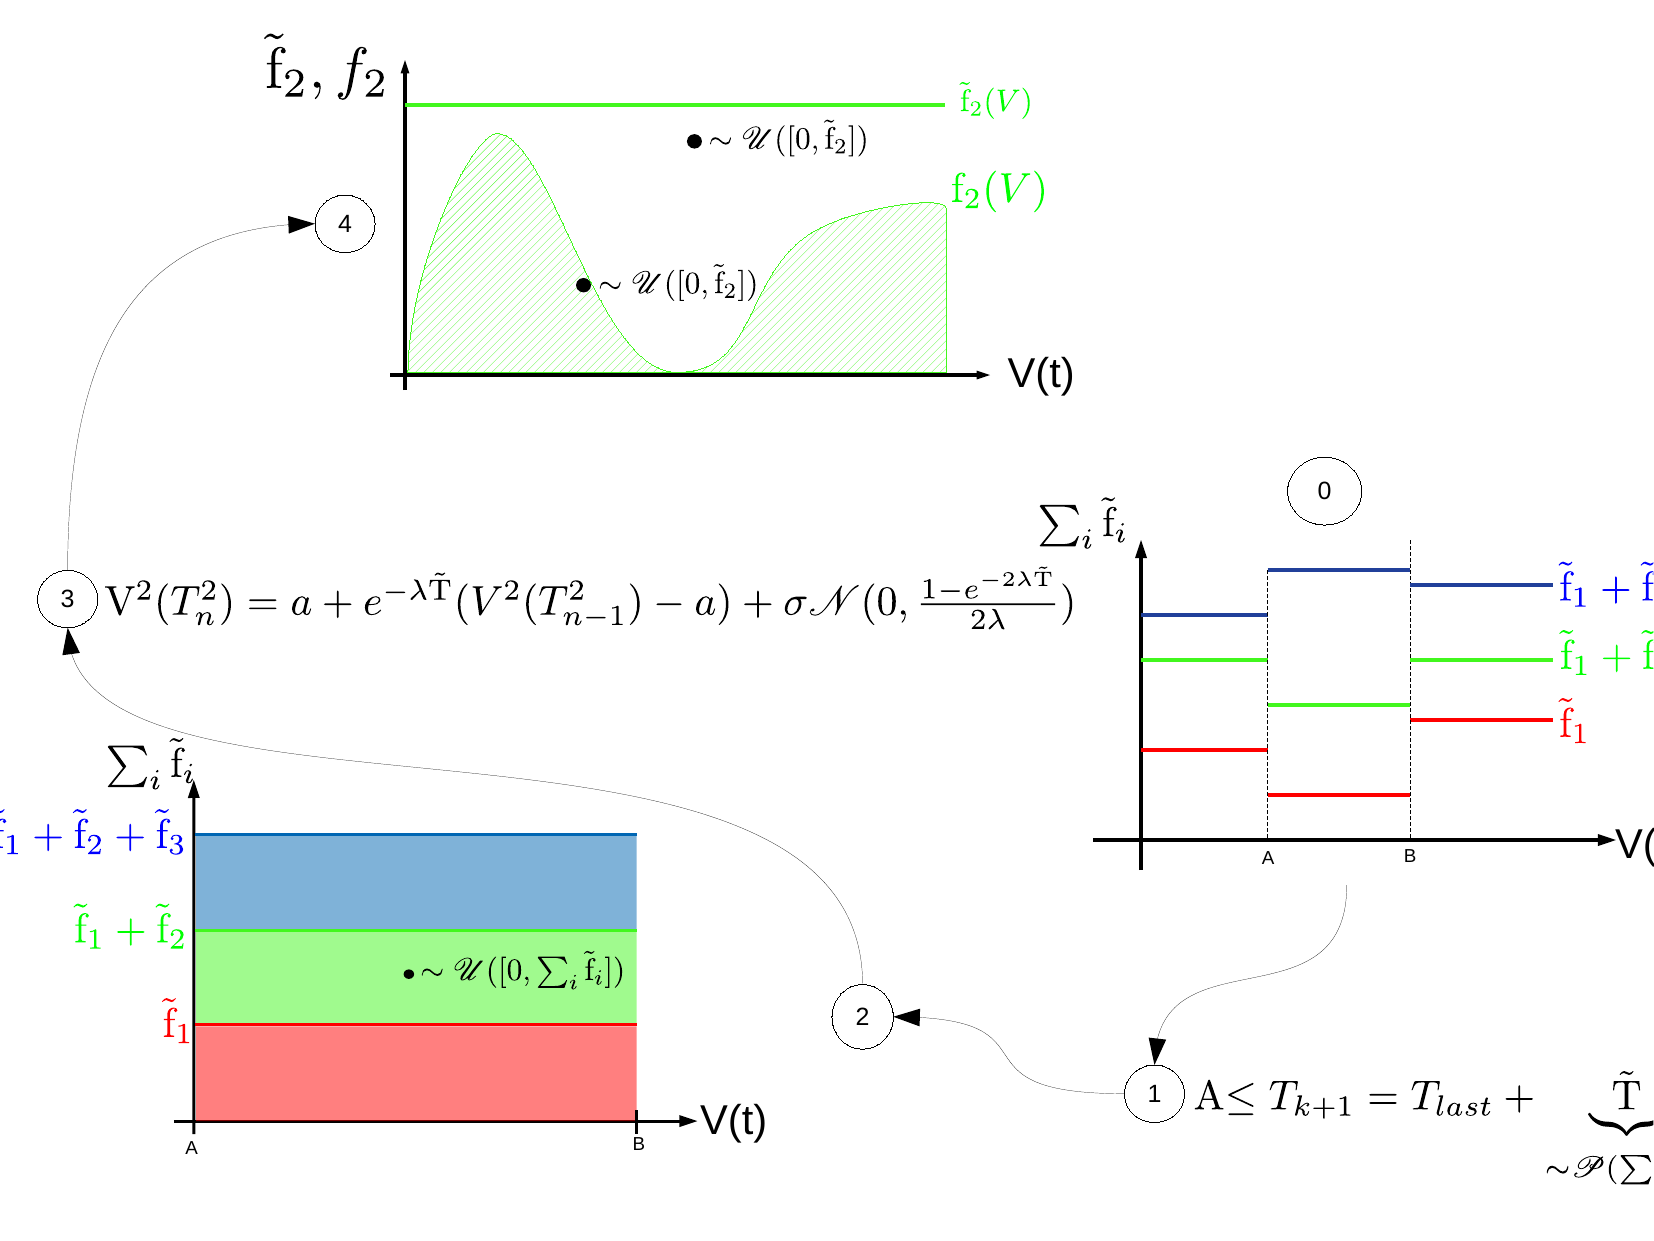

4
V(t)
0
3
V(t)
B
A
2
1
V(t)
B
A